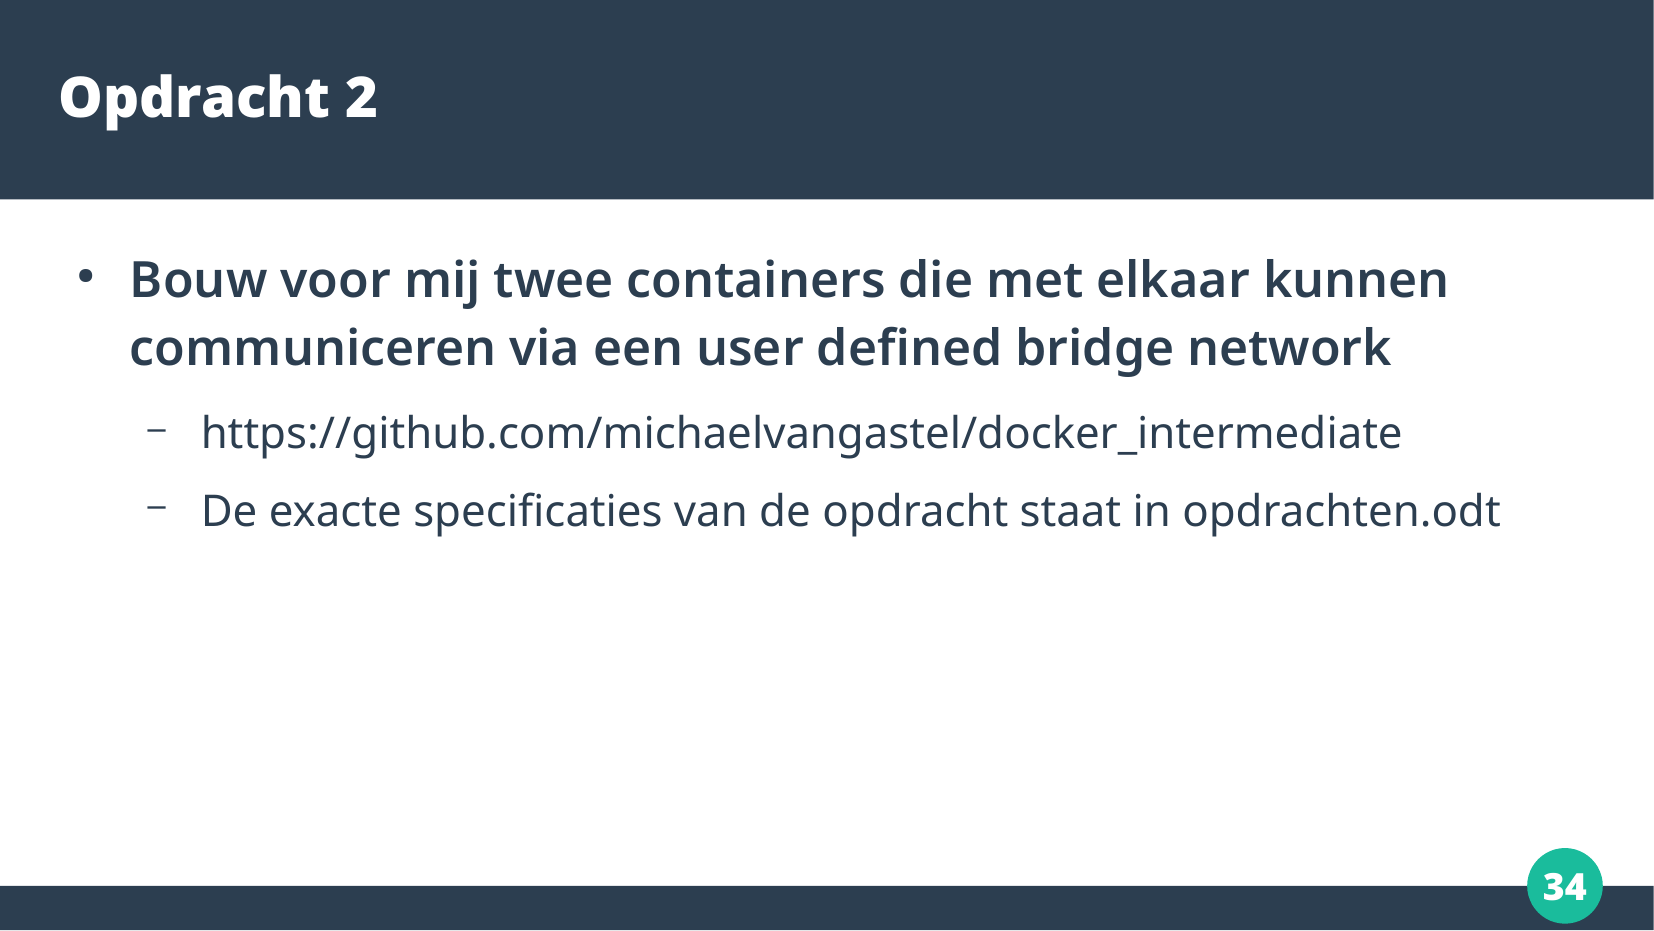

# Opdracht 2
Bouw voor mij twee containers die met elkaar kunnen communiceren via een user defined bridge network
https://github.com/michaelvangastel/docker_intermediate
De exacte specificaties van de opdracht staat in opdrachten.odt